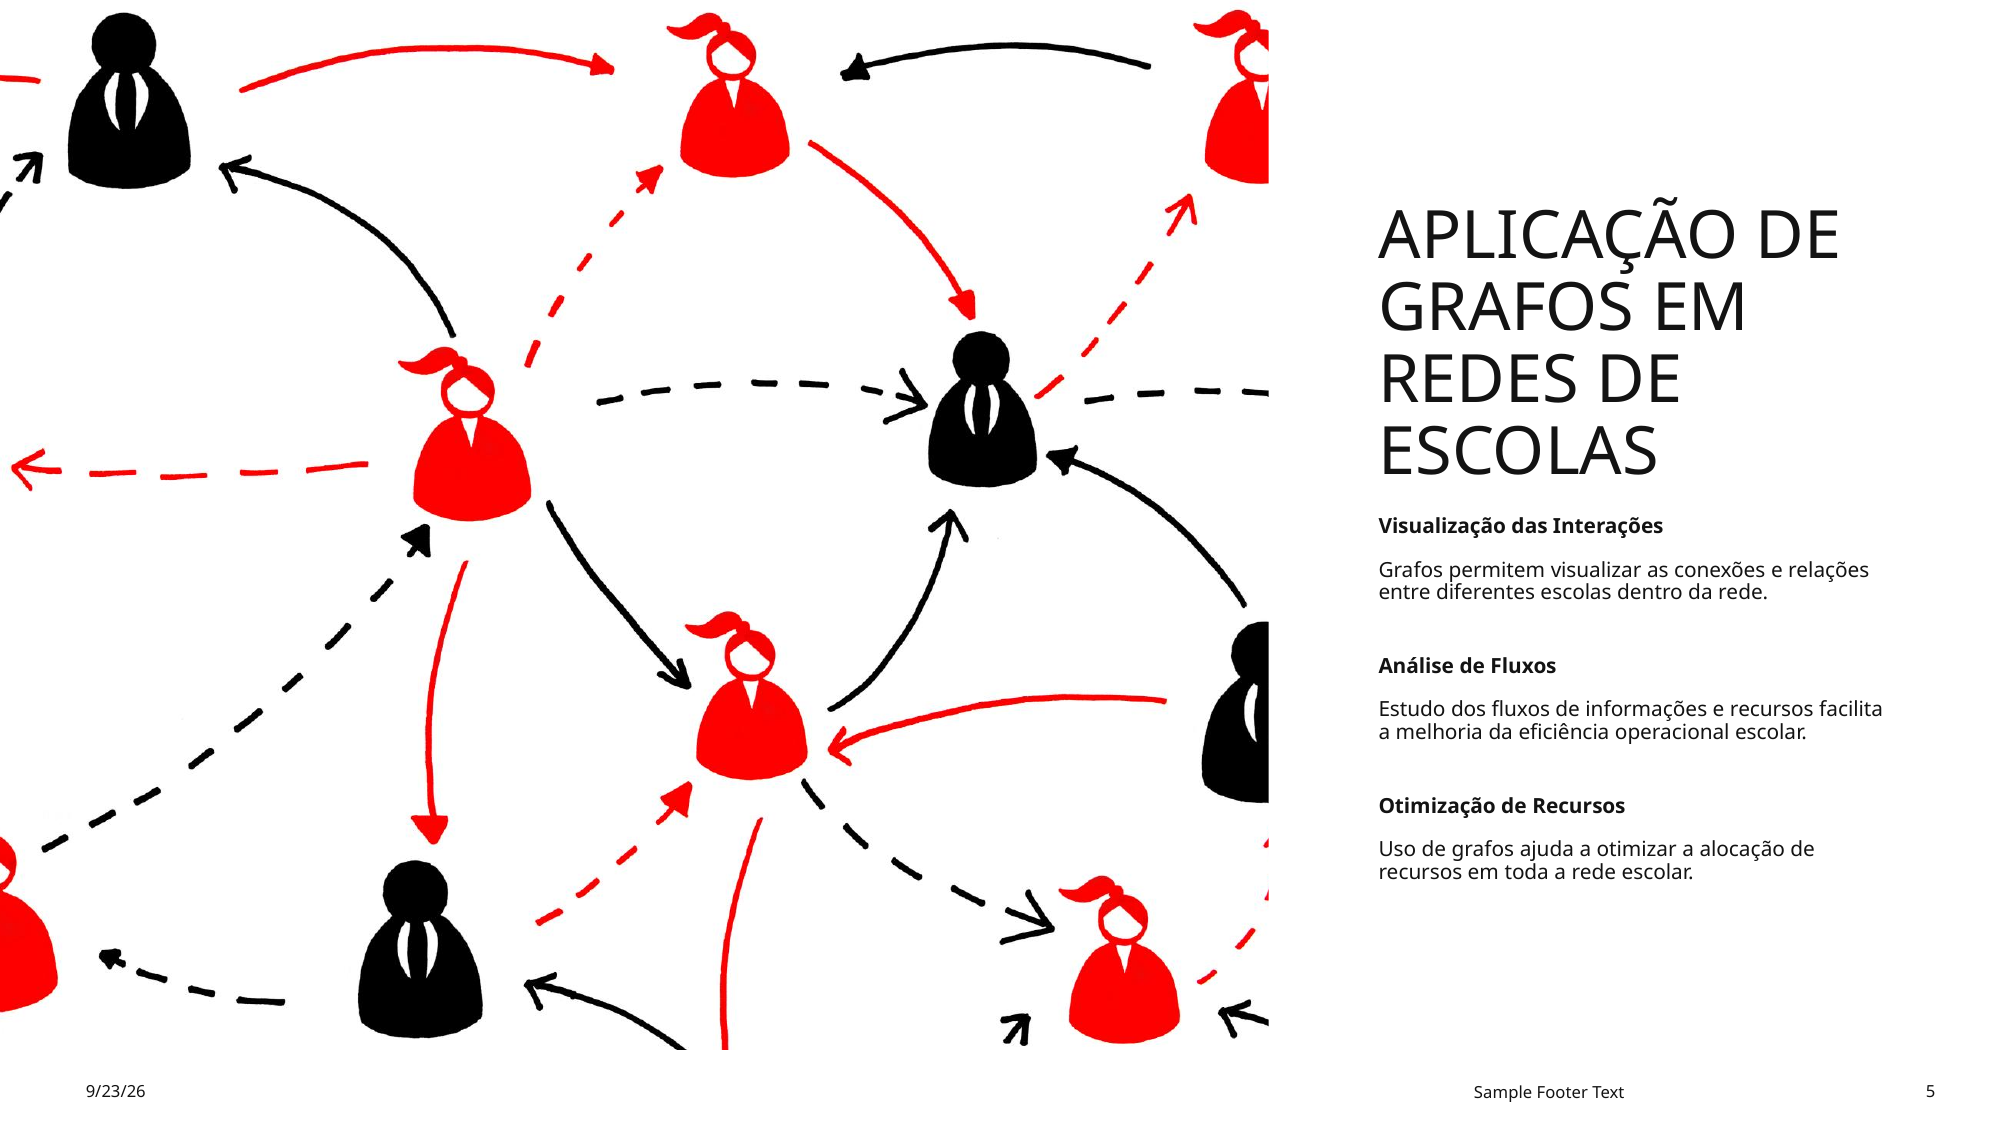

# Aplicação de grafos em redes de escolas
Visualização das Interações
Grafos permitem visualizar as conexões e relações entre diferentes escolas dentro da rede.
Análise de Fluxos
Estudo dos fluxos de informações e recursos facilita a melhoria da eficiência operacional escolar.
Otimização de Recursos
Uso de grafos ajuda a otimizar a alocação de recursos em toda a rede escolar.
Sample Footer Text